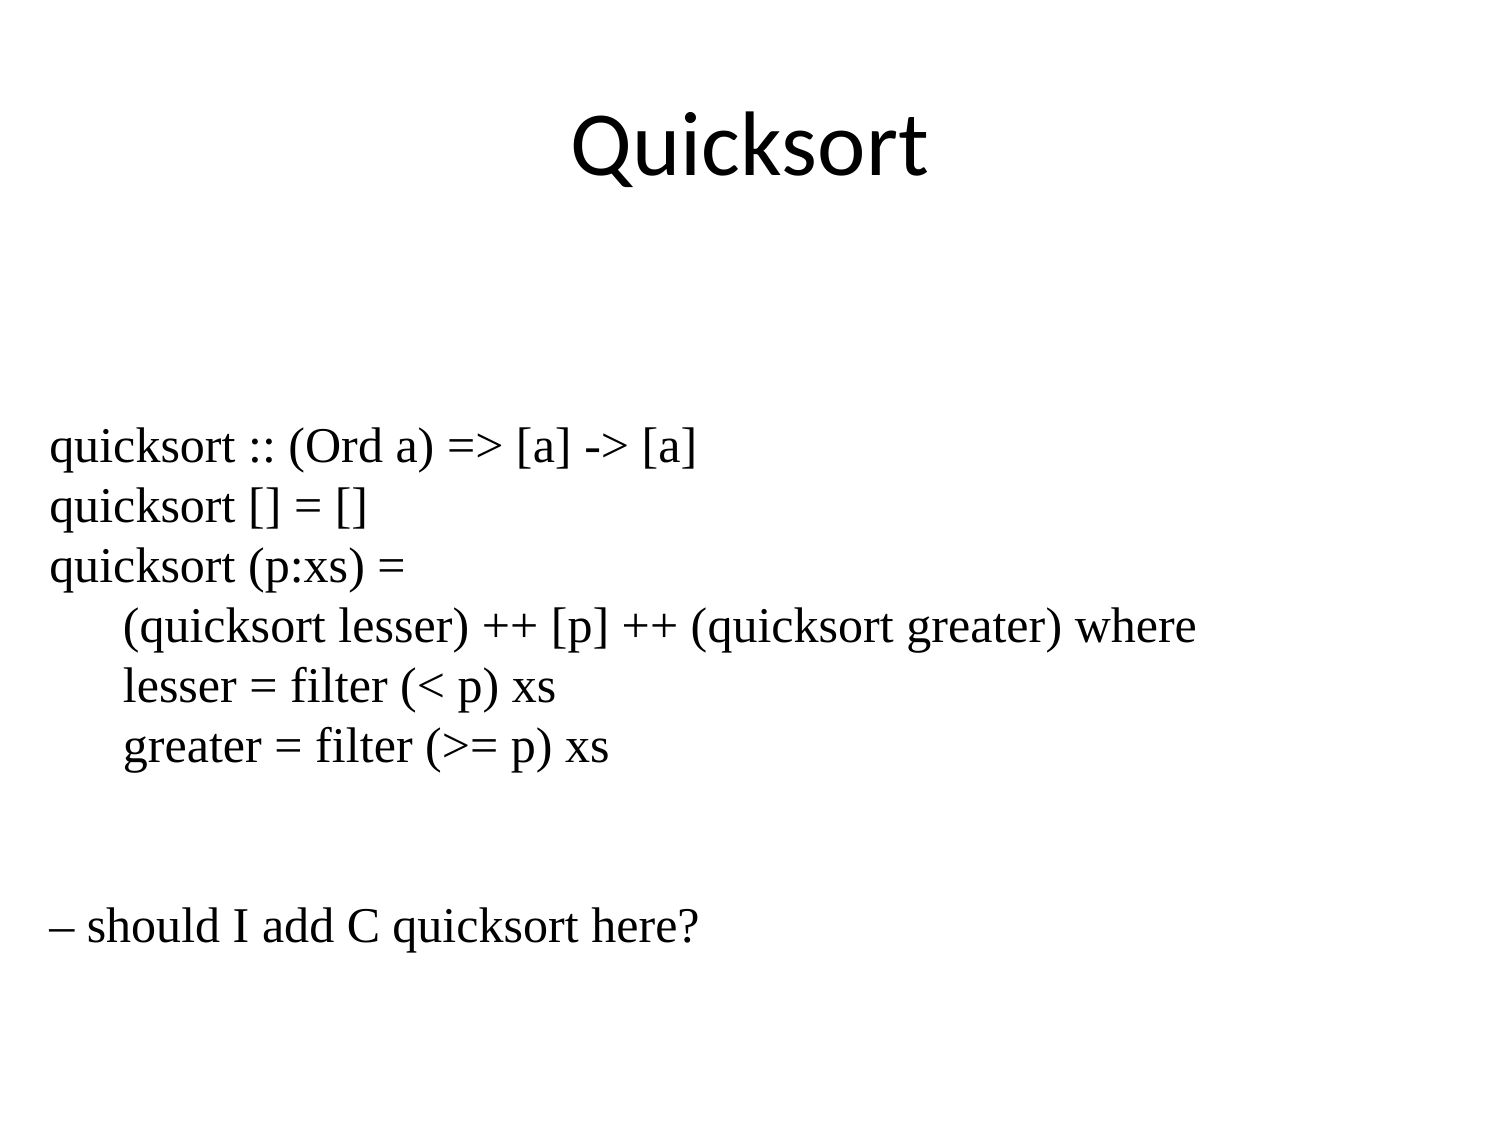

Quicksort
quicksort :: (Ord a) => [a] -> [a]
quicksort [] = []
quicksort (p:xs) =
	(quicksort lesser) ++ [p] ++ (quicksort greater) where
	lesser = filter (< p) xs
	greater = filter (>= p) xs
– should I add C quicksort here?